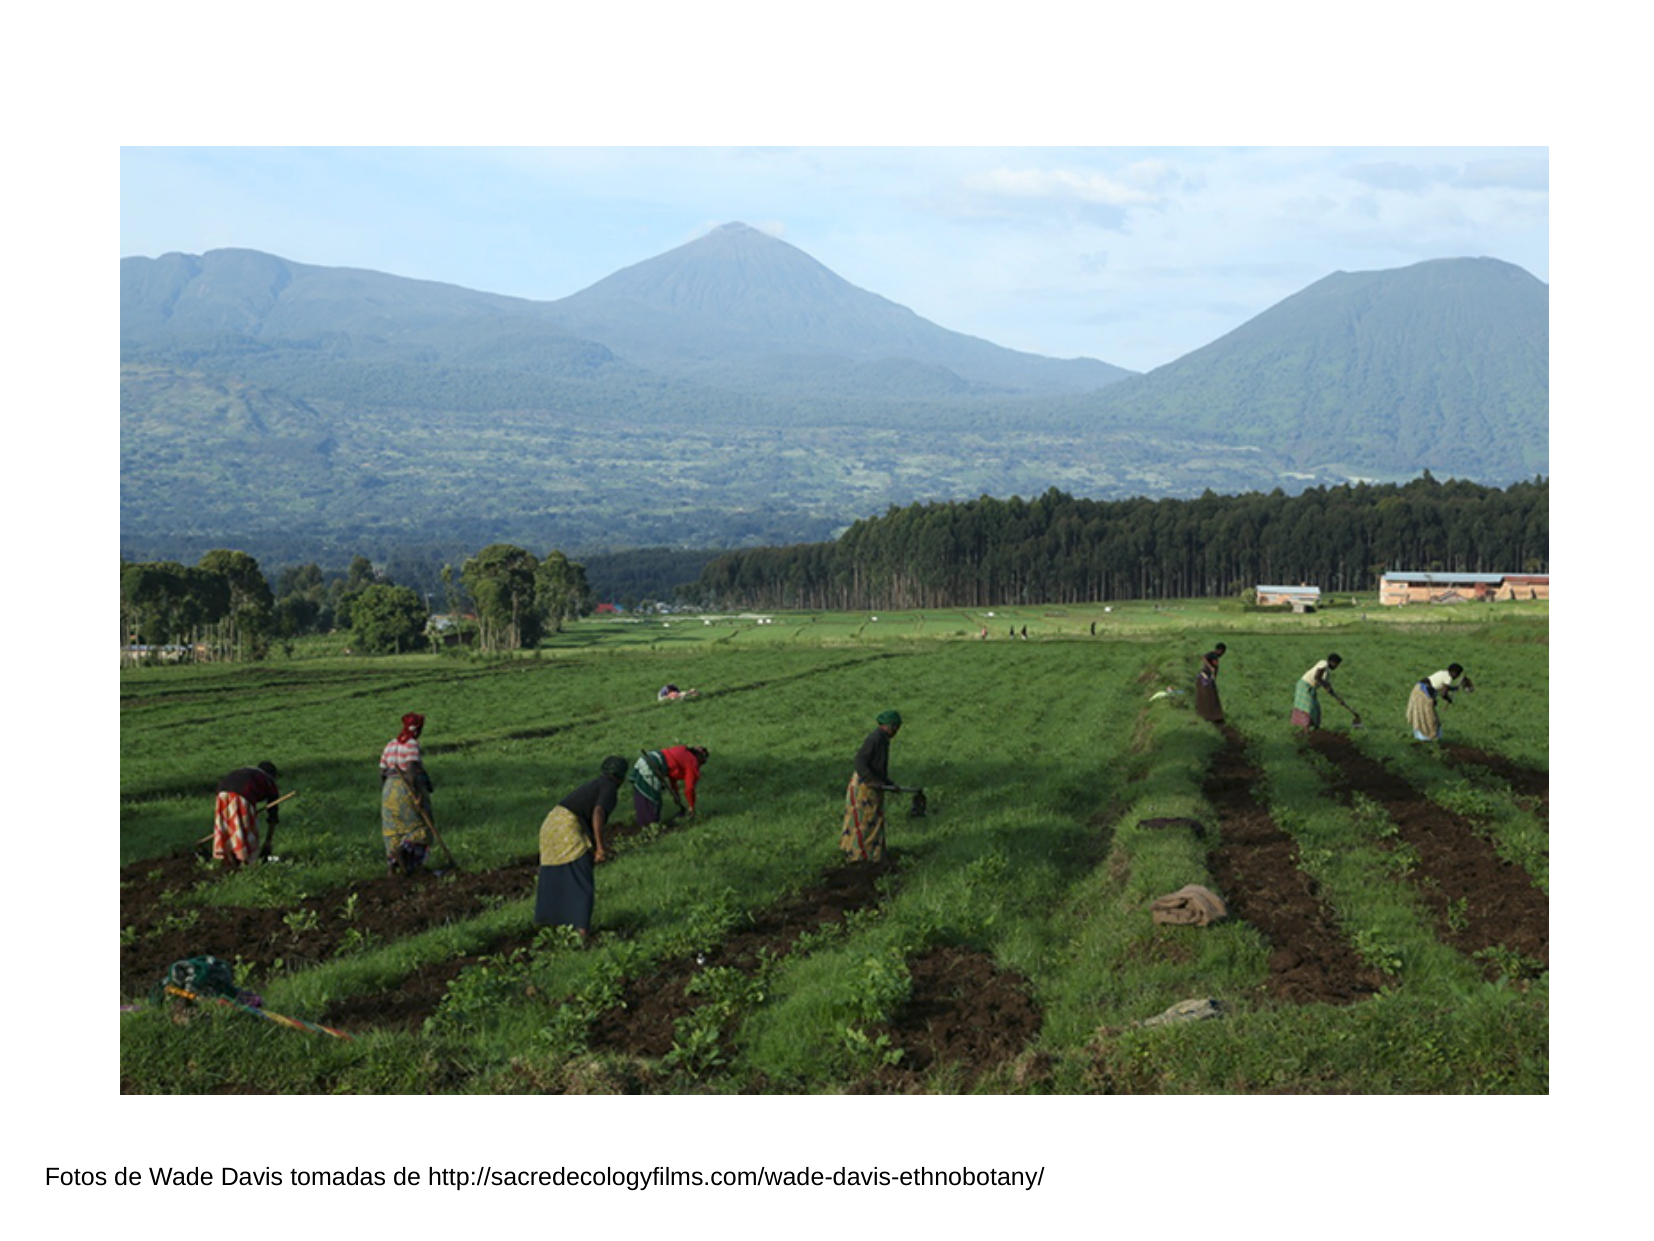

Fotos de Wade Davis tomadas de http://sacredecologyfilms.com/wade-davis-ethnobotany/